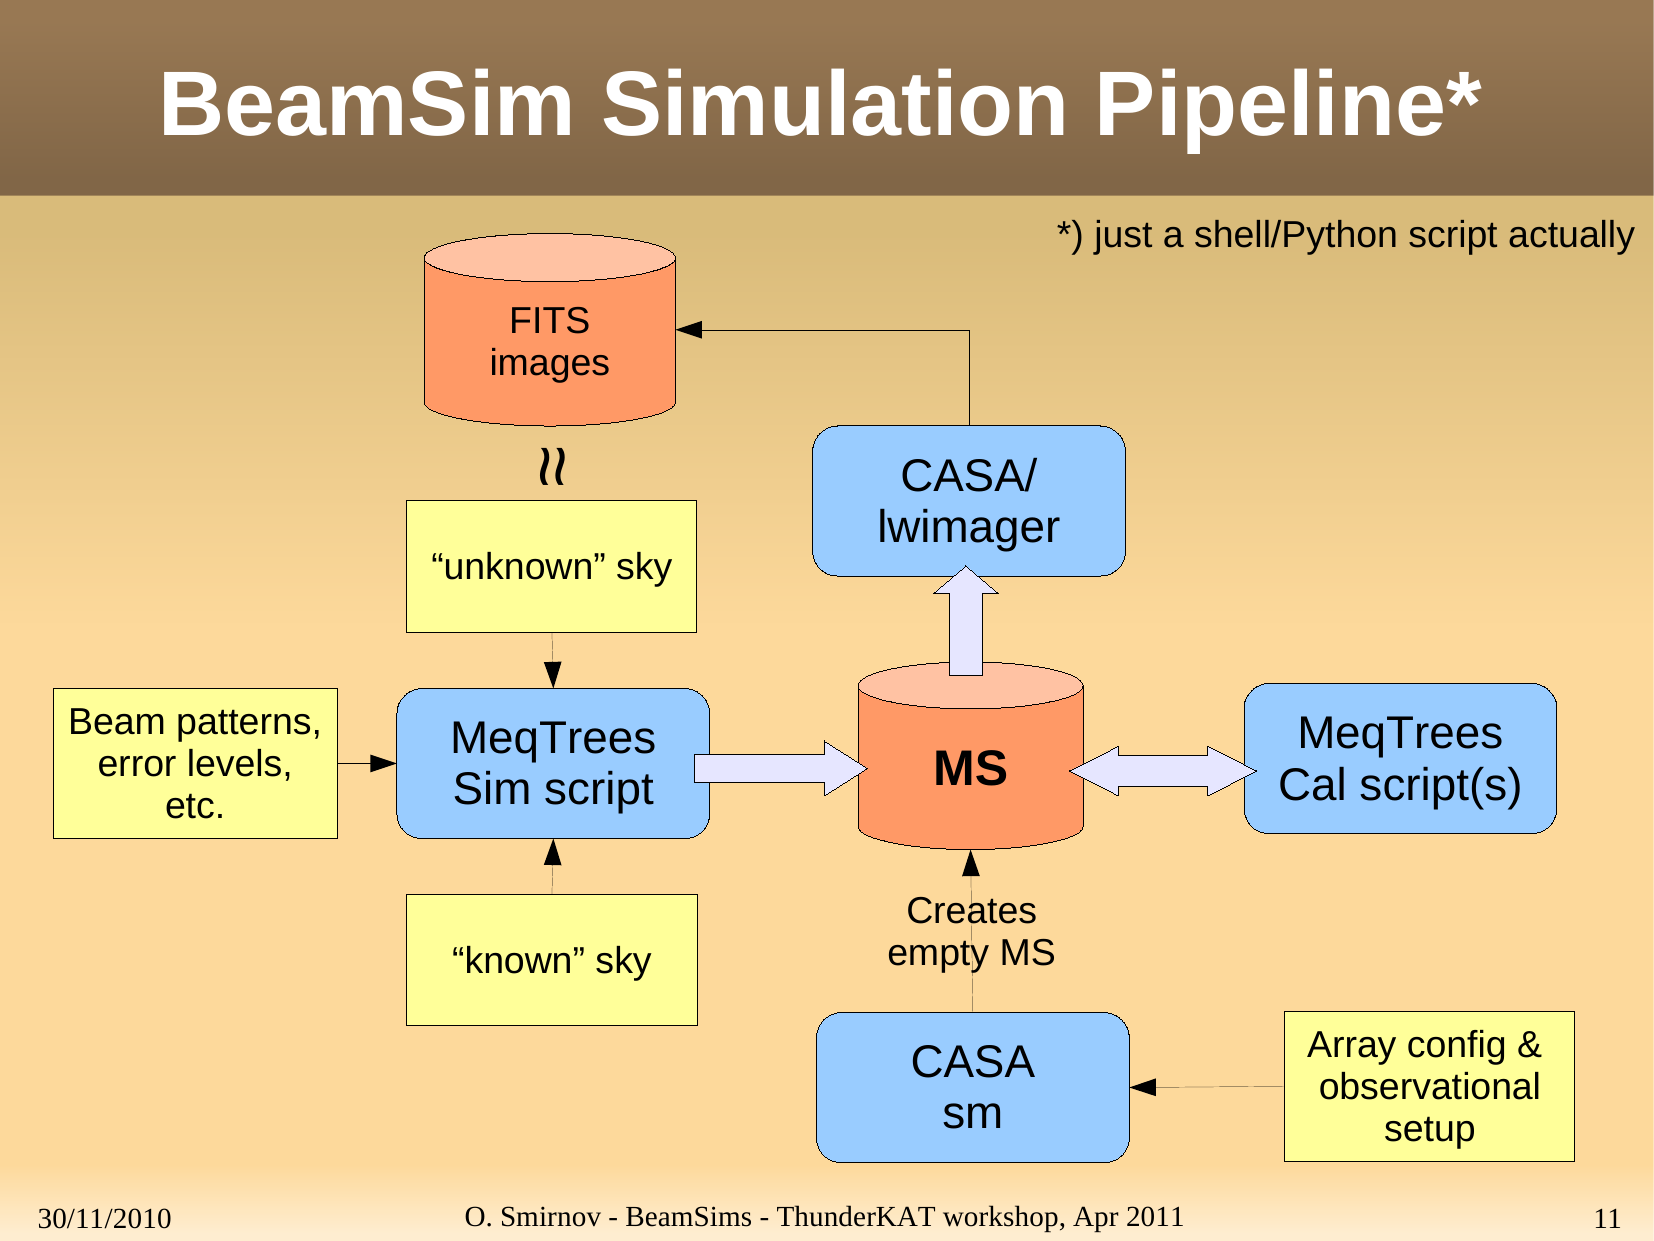

# BeamSim Simulation Pipeline*
*) just a shell/Python script actually
FITS
images
≈
CASA/
lwimager
“unknown” sky
MS
MeqTrees
Cal script(s)
Beam patterns,
error levels,
etc.
MeqTrees
Sim script
“known” sky
“known” sky
Array config &
observational
setup
CASA
sm
O. Smirnov - BeamSims - ThunderKAT workshop, Apr 2011
30/11/2010
11